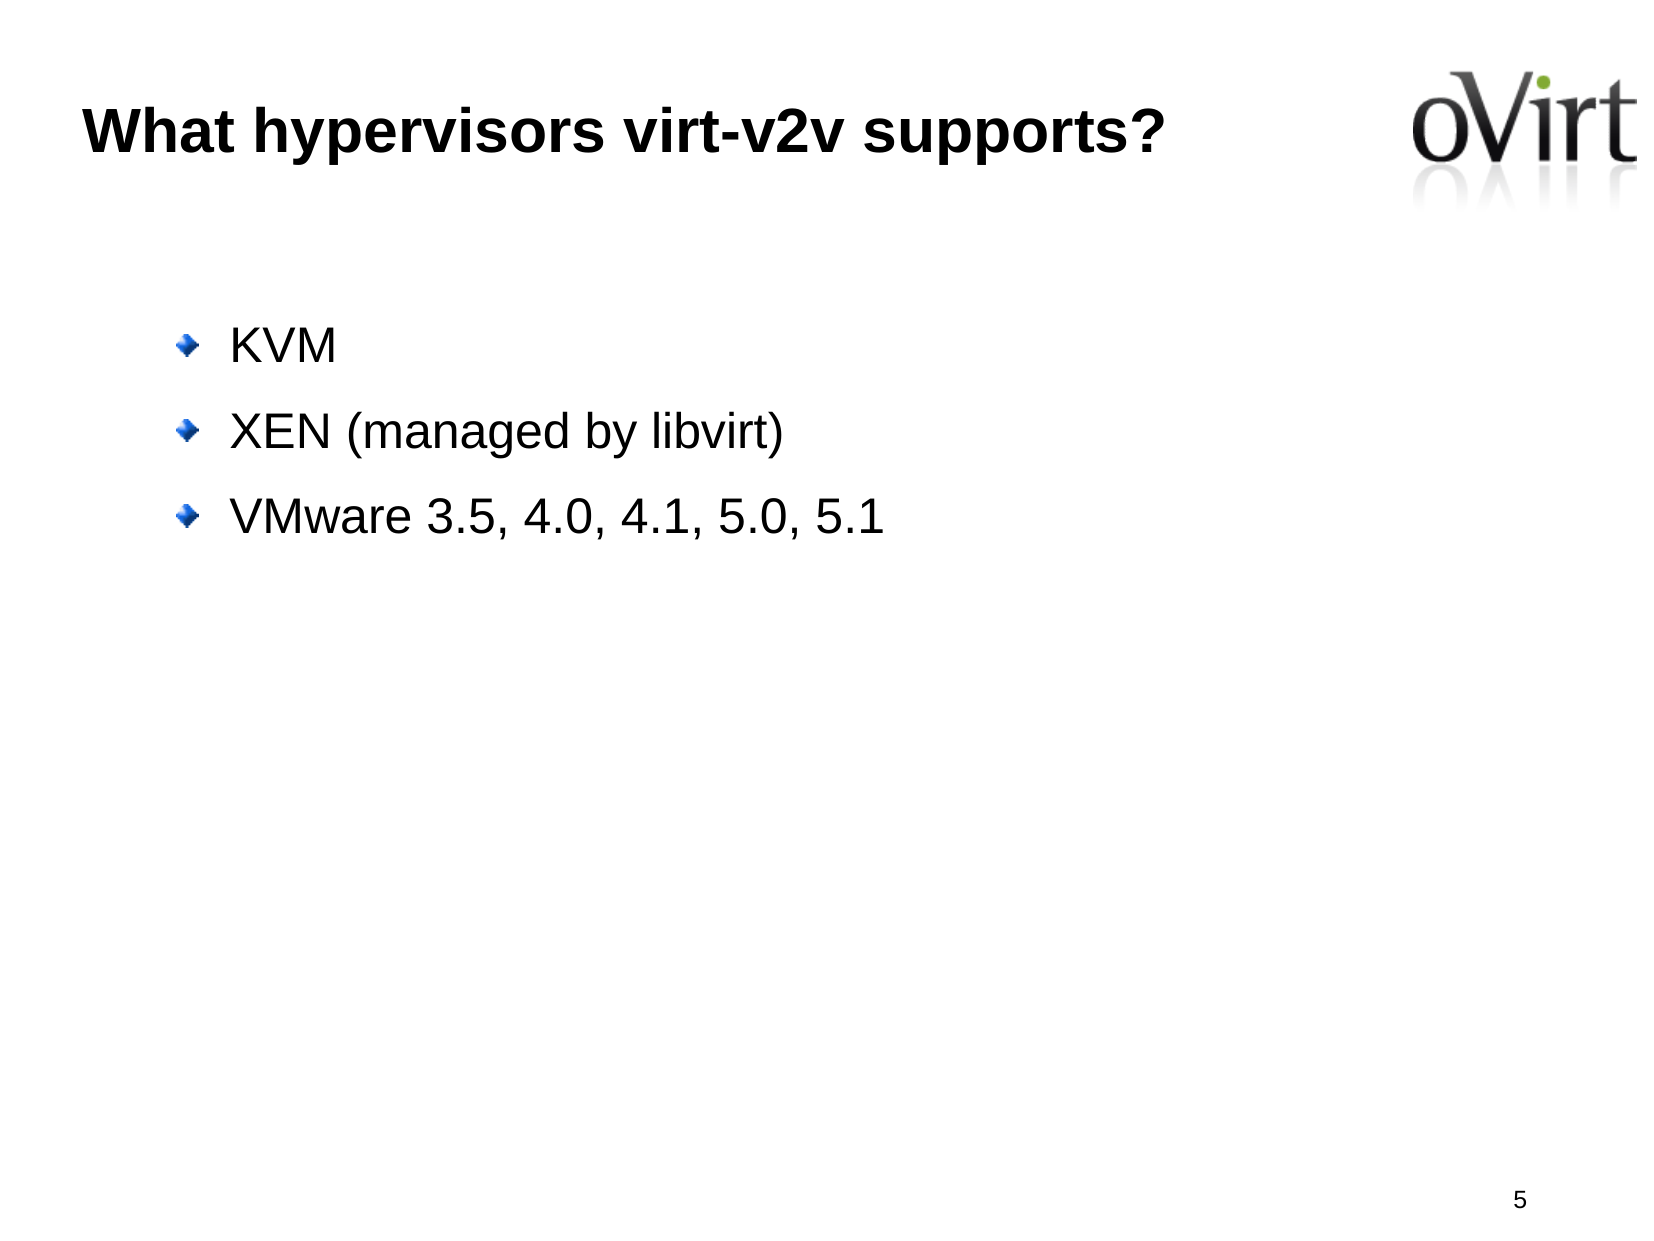

# What hypervisors virt-v2v supports?
KVM
XEN (managed by libvirt)
VMware 3.5, 4.0, 4.1, 5.0, 5.1